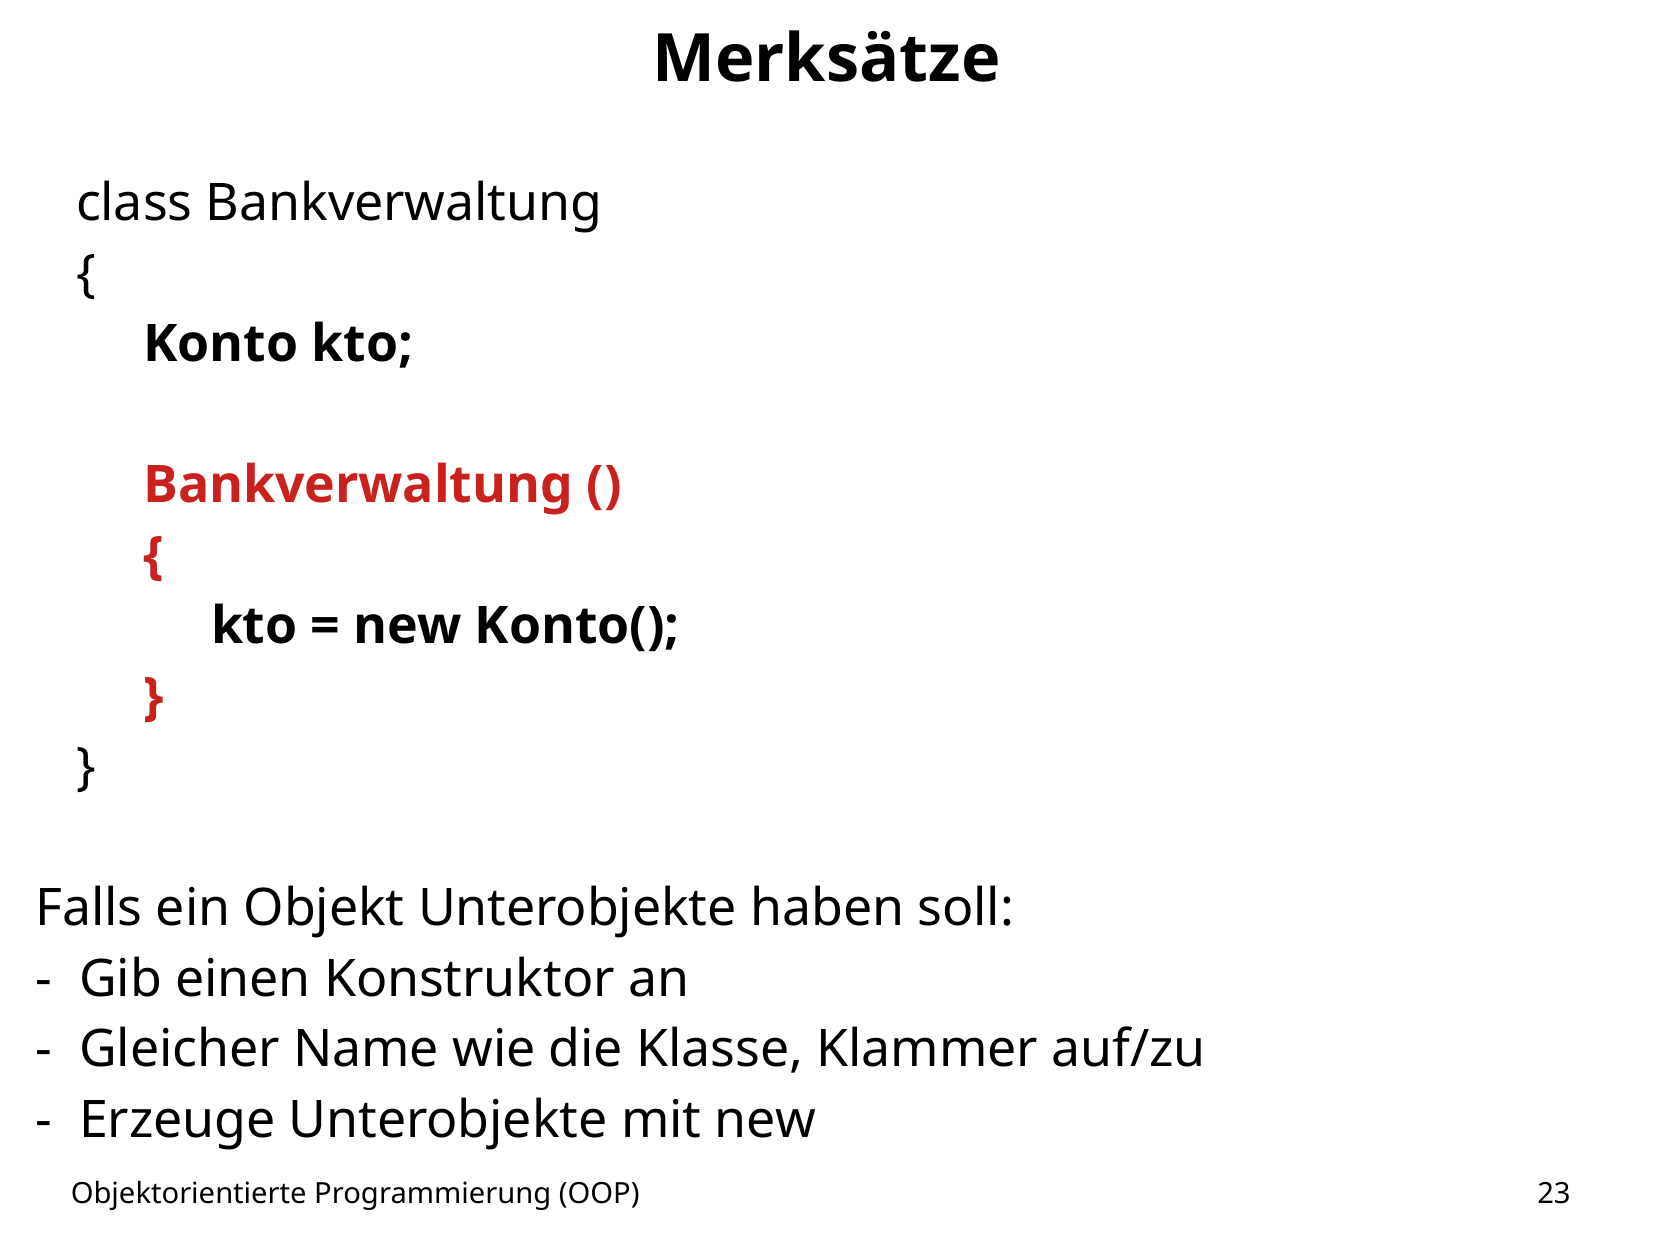

# Merksätze
 class Bankverwaltung
 {
 Konto kto;
 Bankverwaltung ()
 {
 kto = new Konto();
 }
 }
Falls ein Objekt Unterobjekte haben soll:
- Gib einen Konstruktor an
- Gleicher Name wie die Klasse, Klammer auf/zu
- Erzeuge Unterobjekte mit new
Objektorientierte Programmierung (OOP)
23